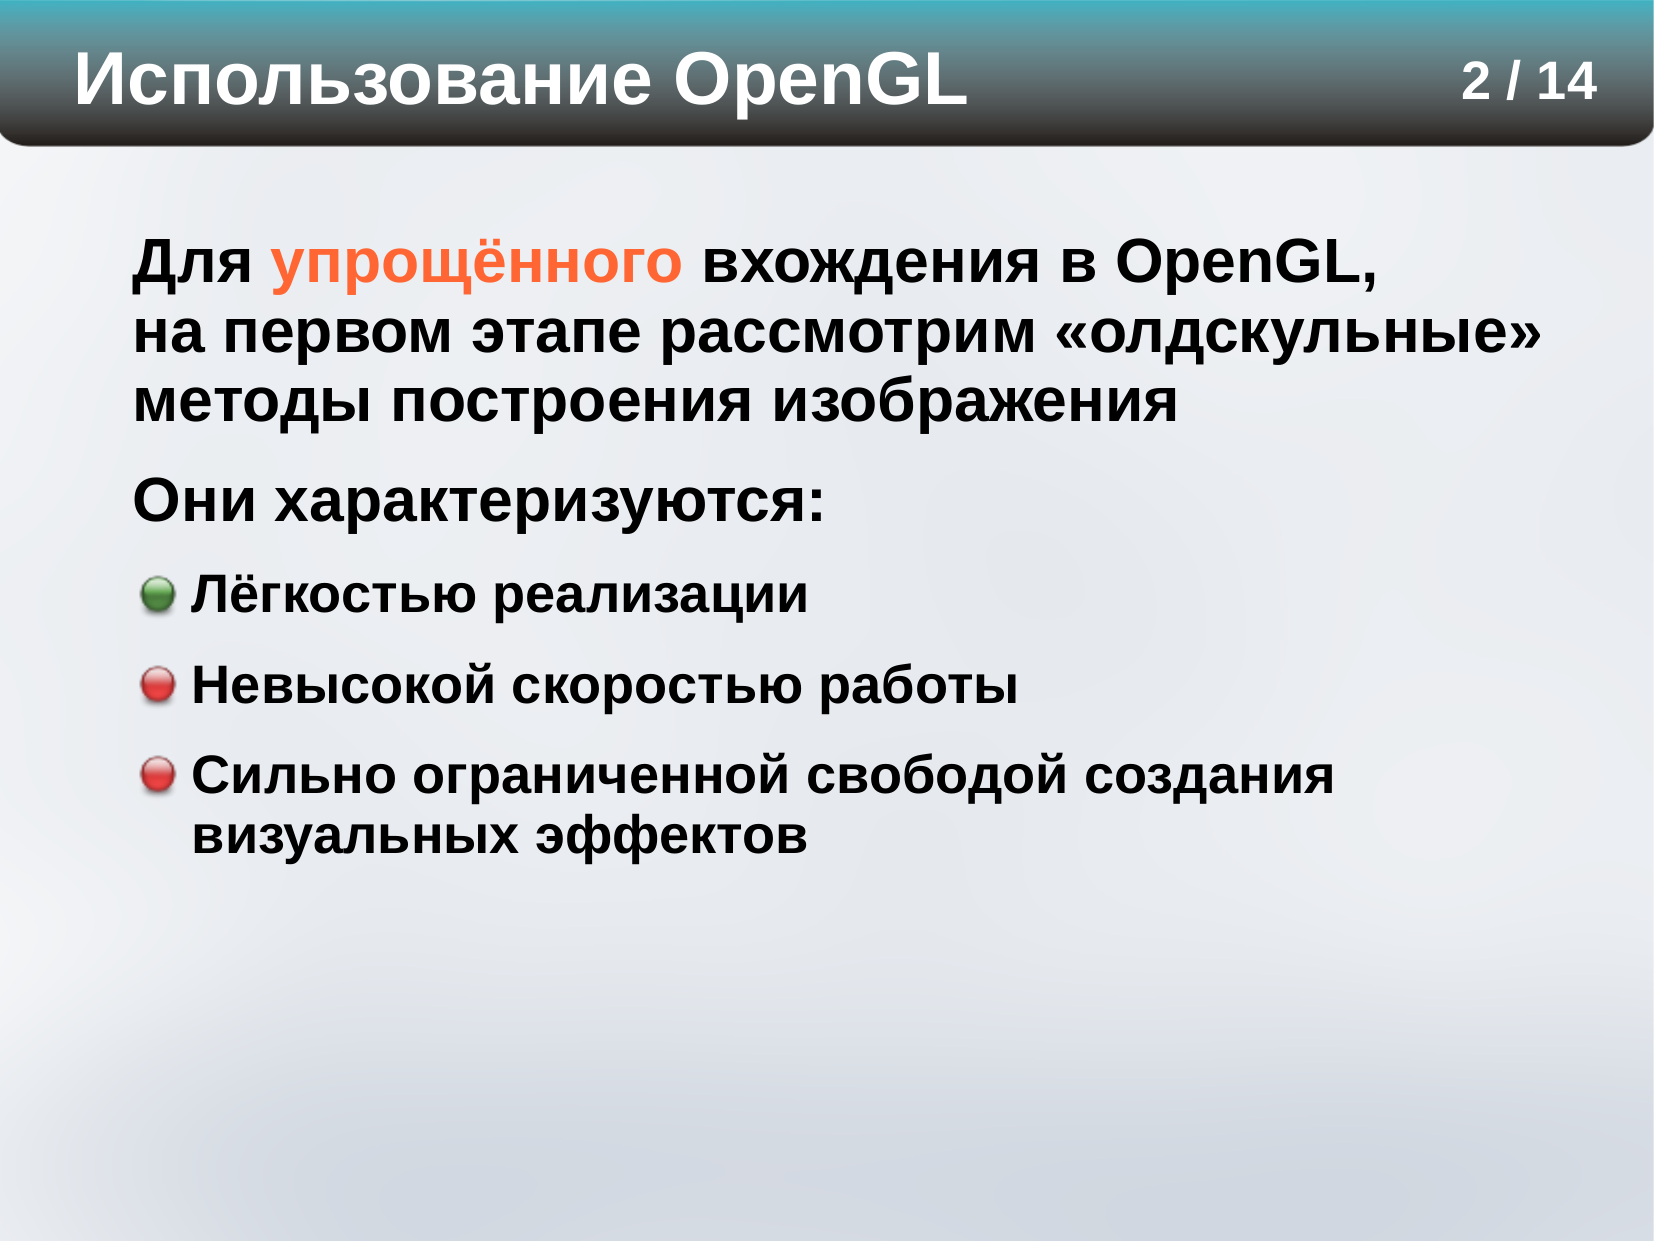

Использование OpenGL
Для упрощённого вхождения в OpenGL,
на первом этапе рассмотрим «олдскульные» методы построения изображения
Они характеризуются:
Лёгкостью реализации
Невысокой скоростью работы
Сильно ограниченной свободой создания визуальных эффектов